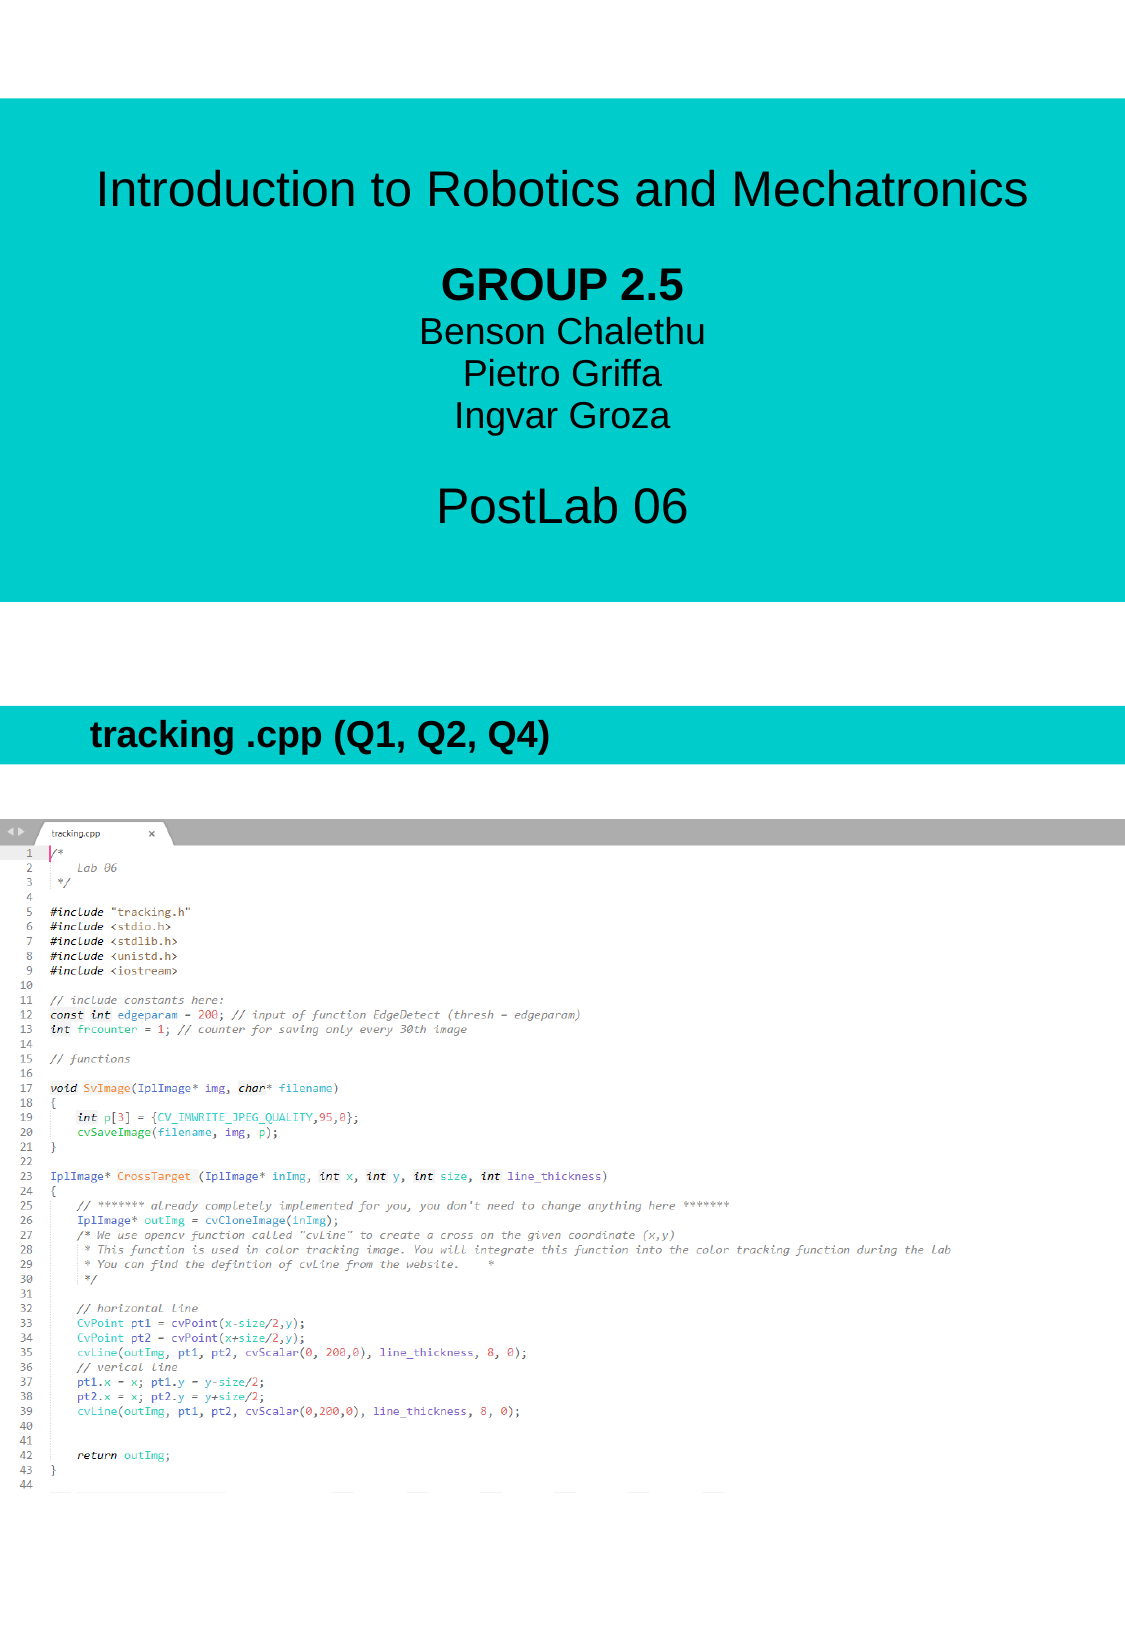

Introduction to Robotics and Mechatronics
GROUP 2.5
Benson Chalethu
Pietro Griffa
Ingvar Groza
PostLab 06
	tracking .cpp (Q1, Q2, Q4)